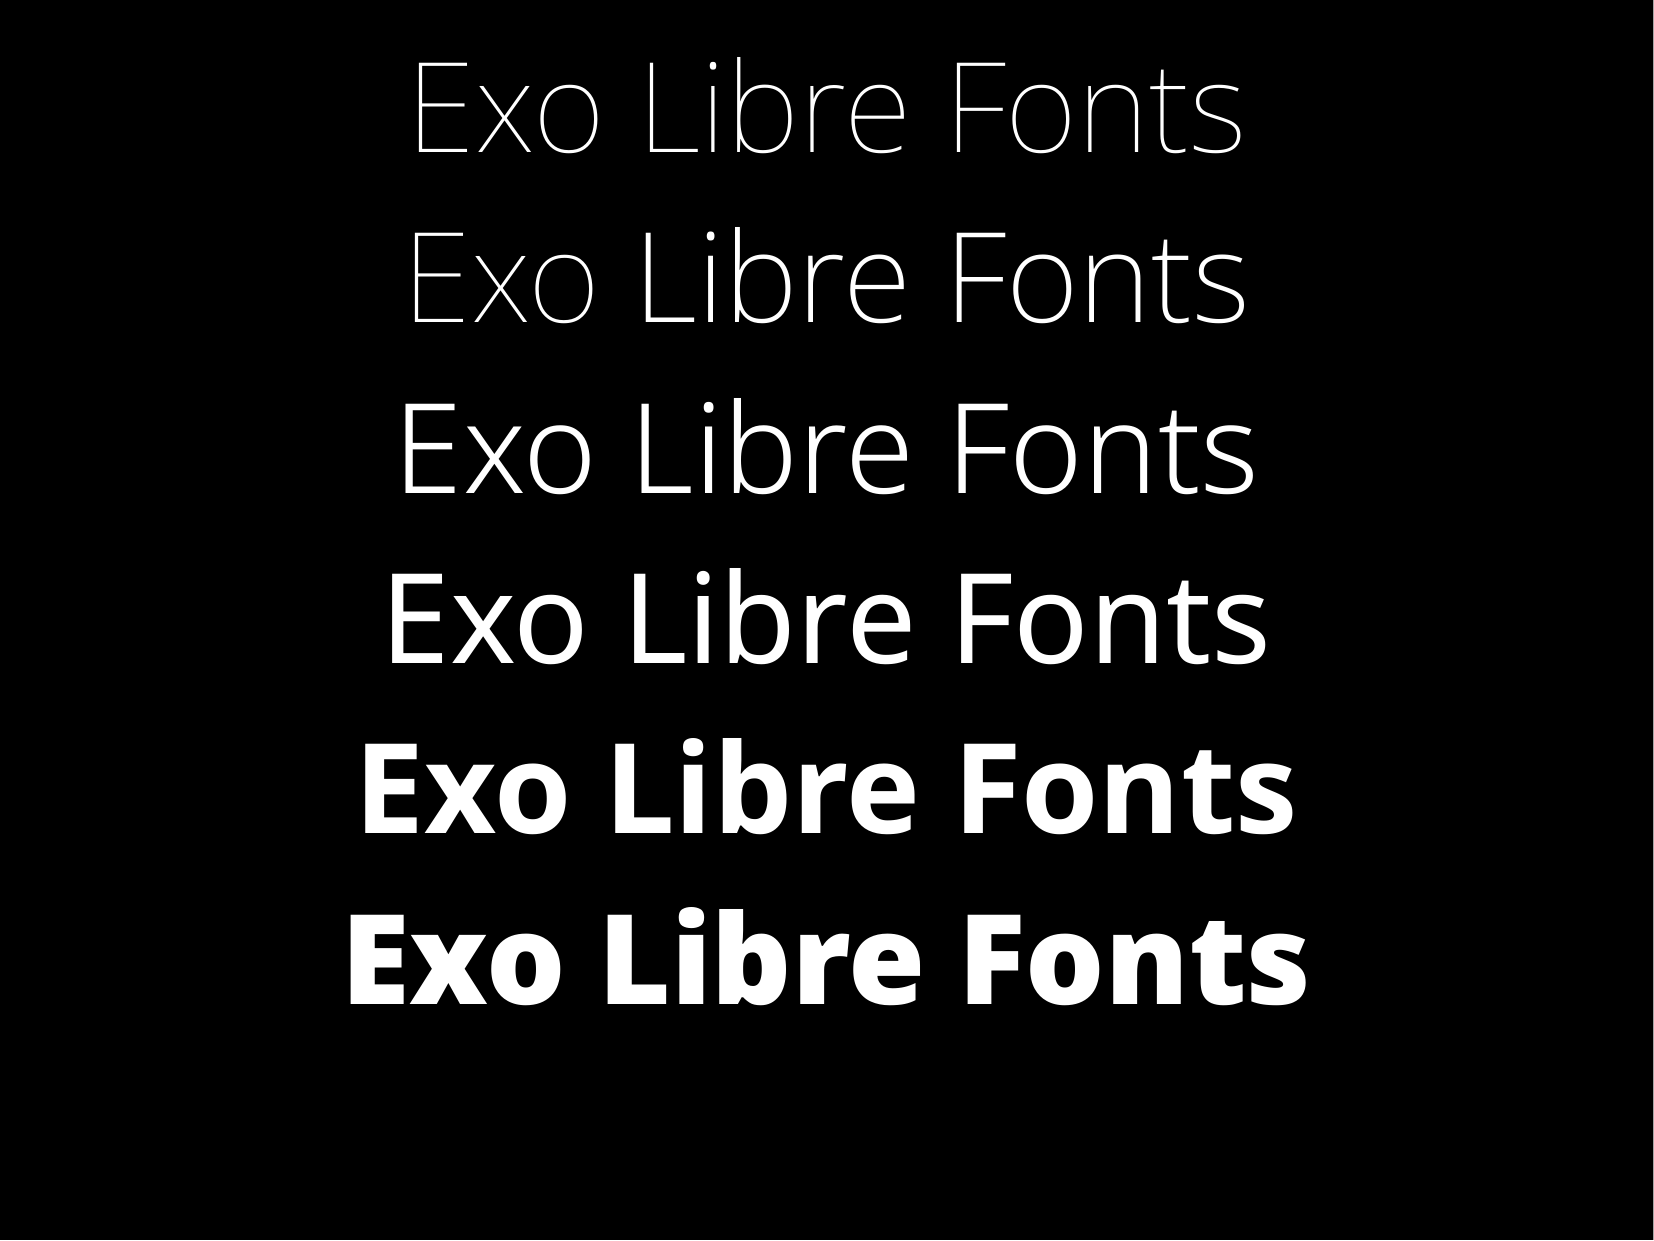

# Exo Libre Fonts
Exo Libre Fonts
Exo Libre Fonts
Exo Libre Fonts
Exo Libre Fonts
Exo Libre Fonts